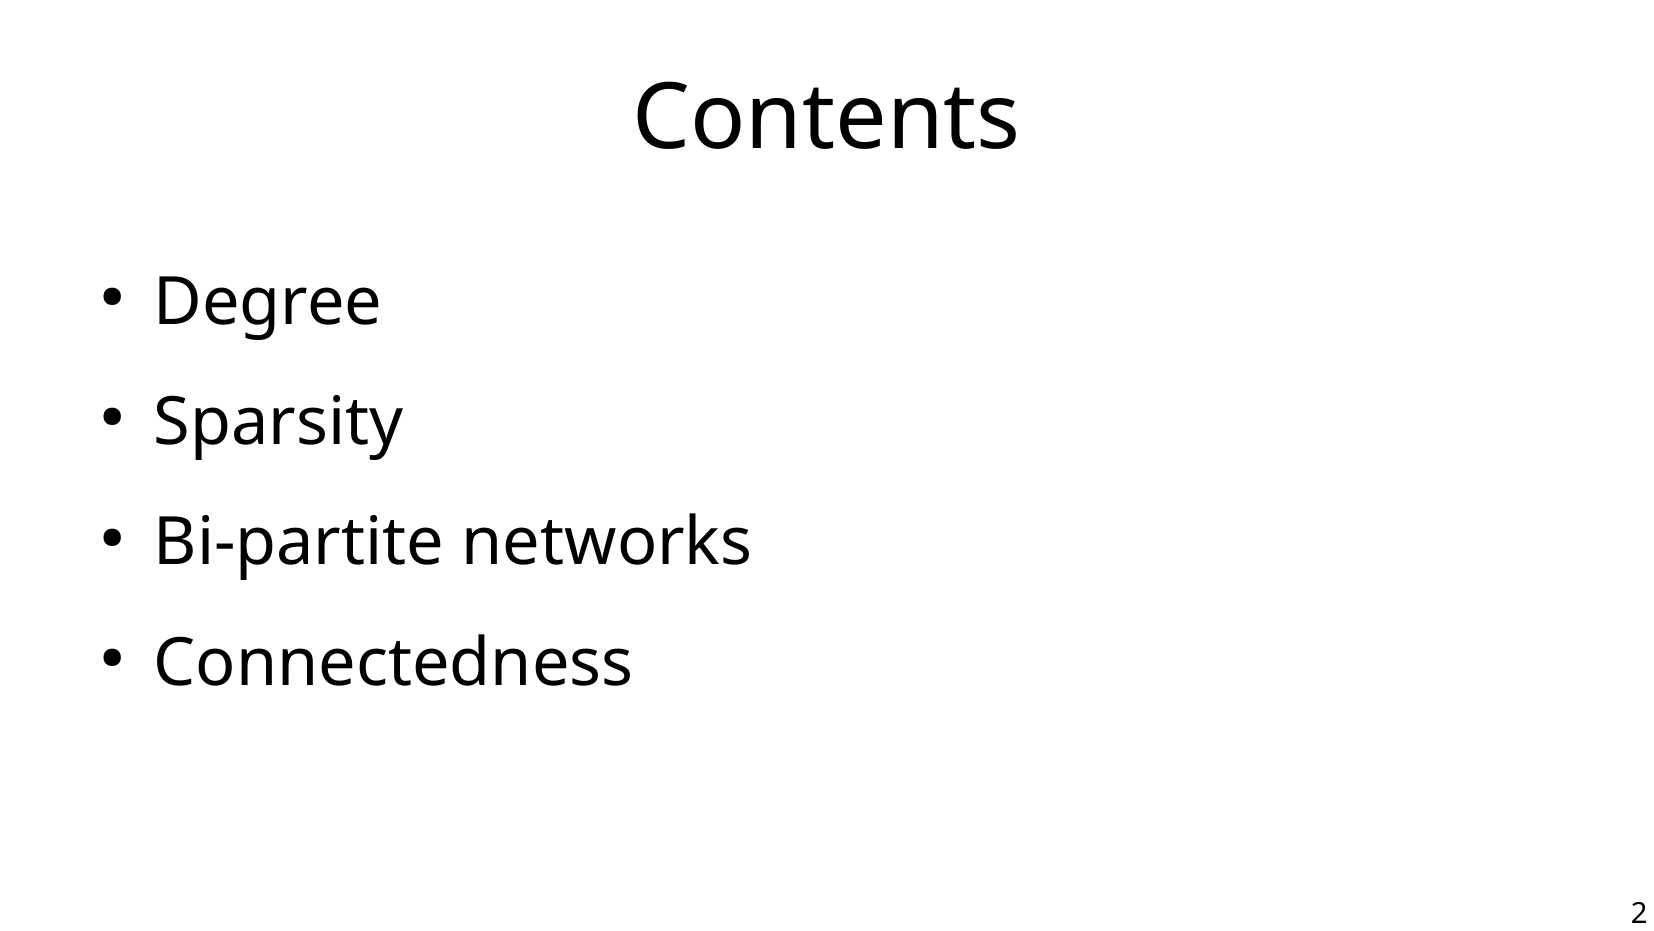

# Contents
Degree
Sparsity
Bi-partite networks
Connectedness
2